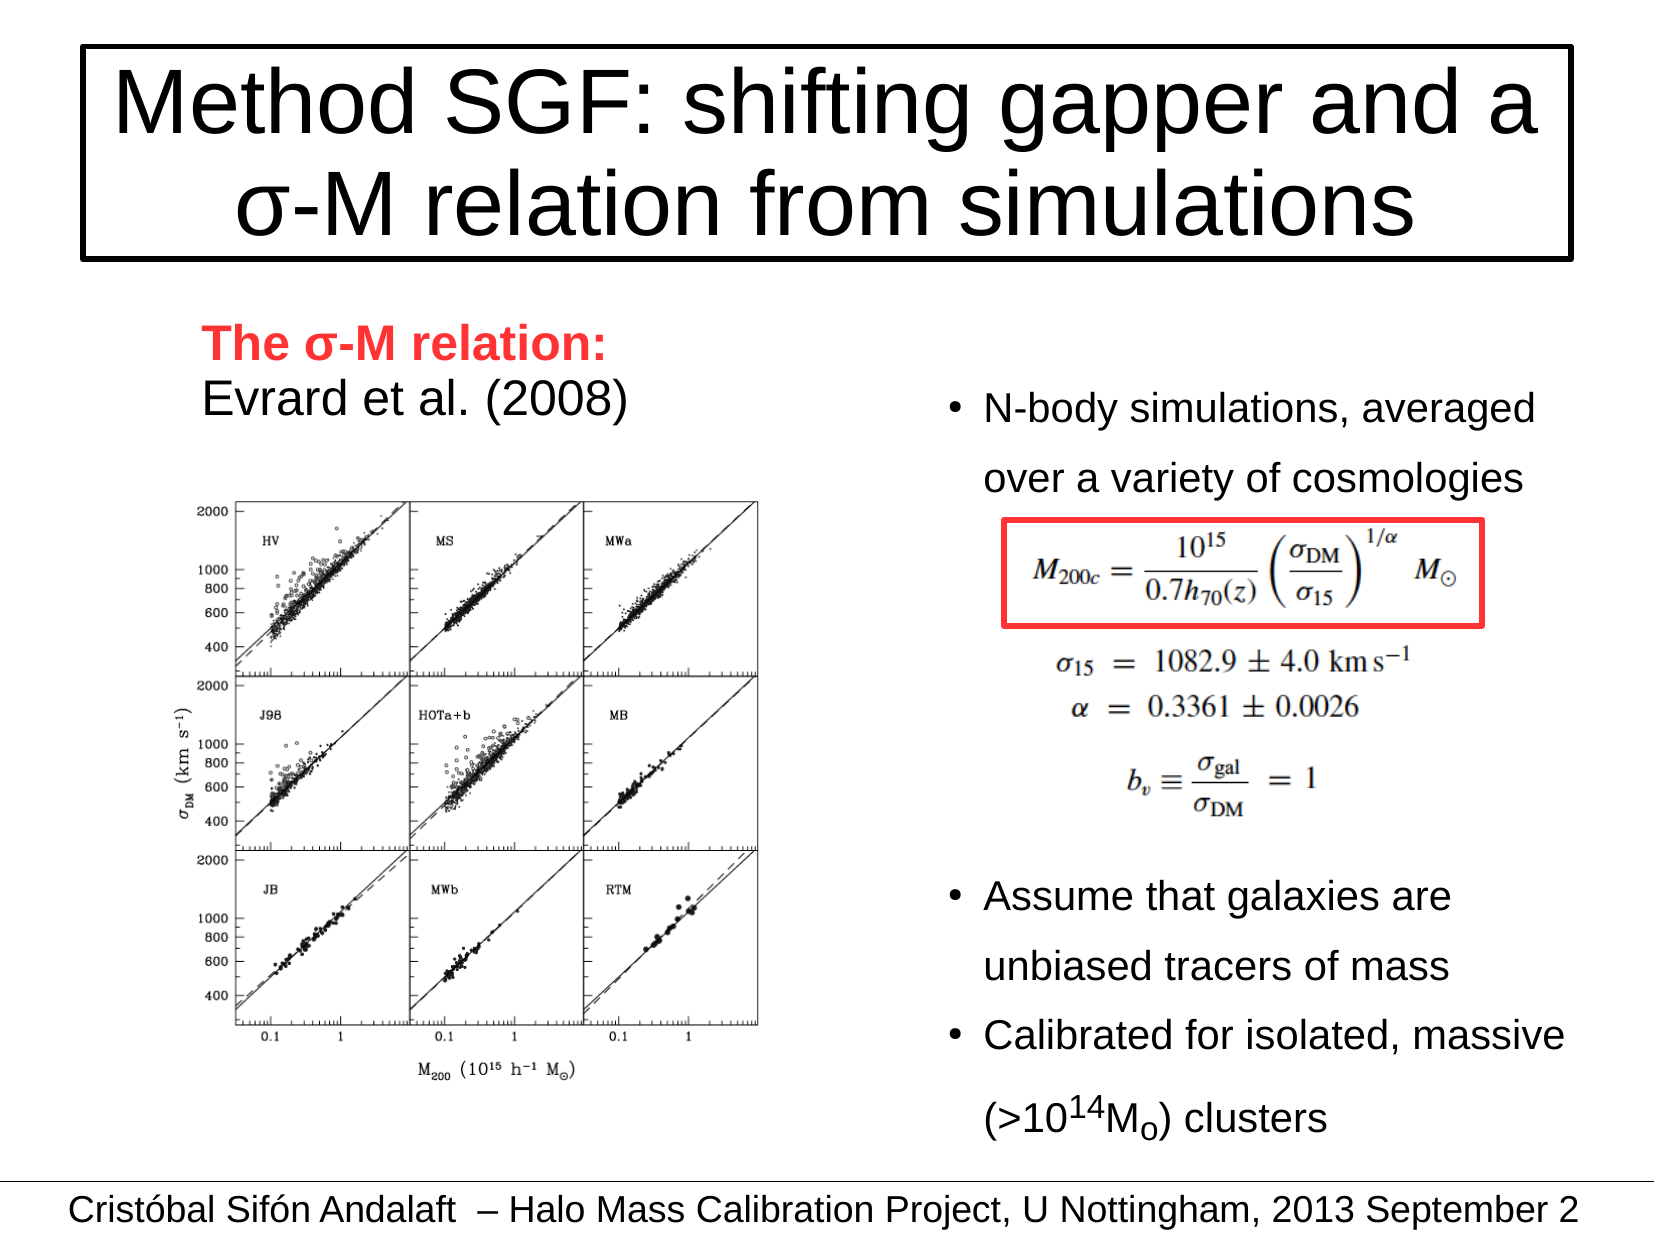

# Method SGF: shifting gapper and a σ-M relation from simulations
The σ-M relation:
Evrard et al. (2008)
N-body simulations, averaged over a variety of cosmologies
Assume that galaxies are unbiased tracers of mass
Calibrated for isolated, massive (>1014Mo) clusters
Cristóbal Sifón Andalaft – Halo Mass Calibration Project, U Nottingham, 2013 September 2